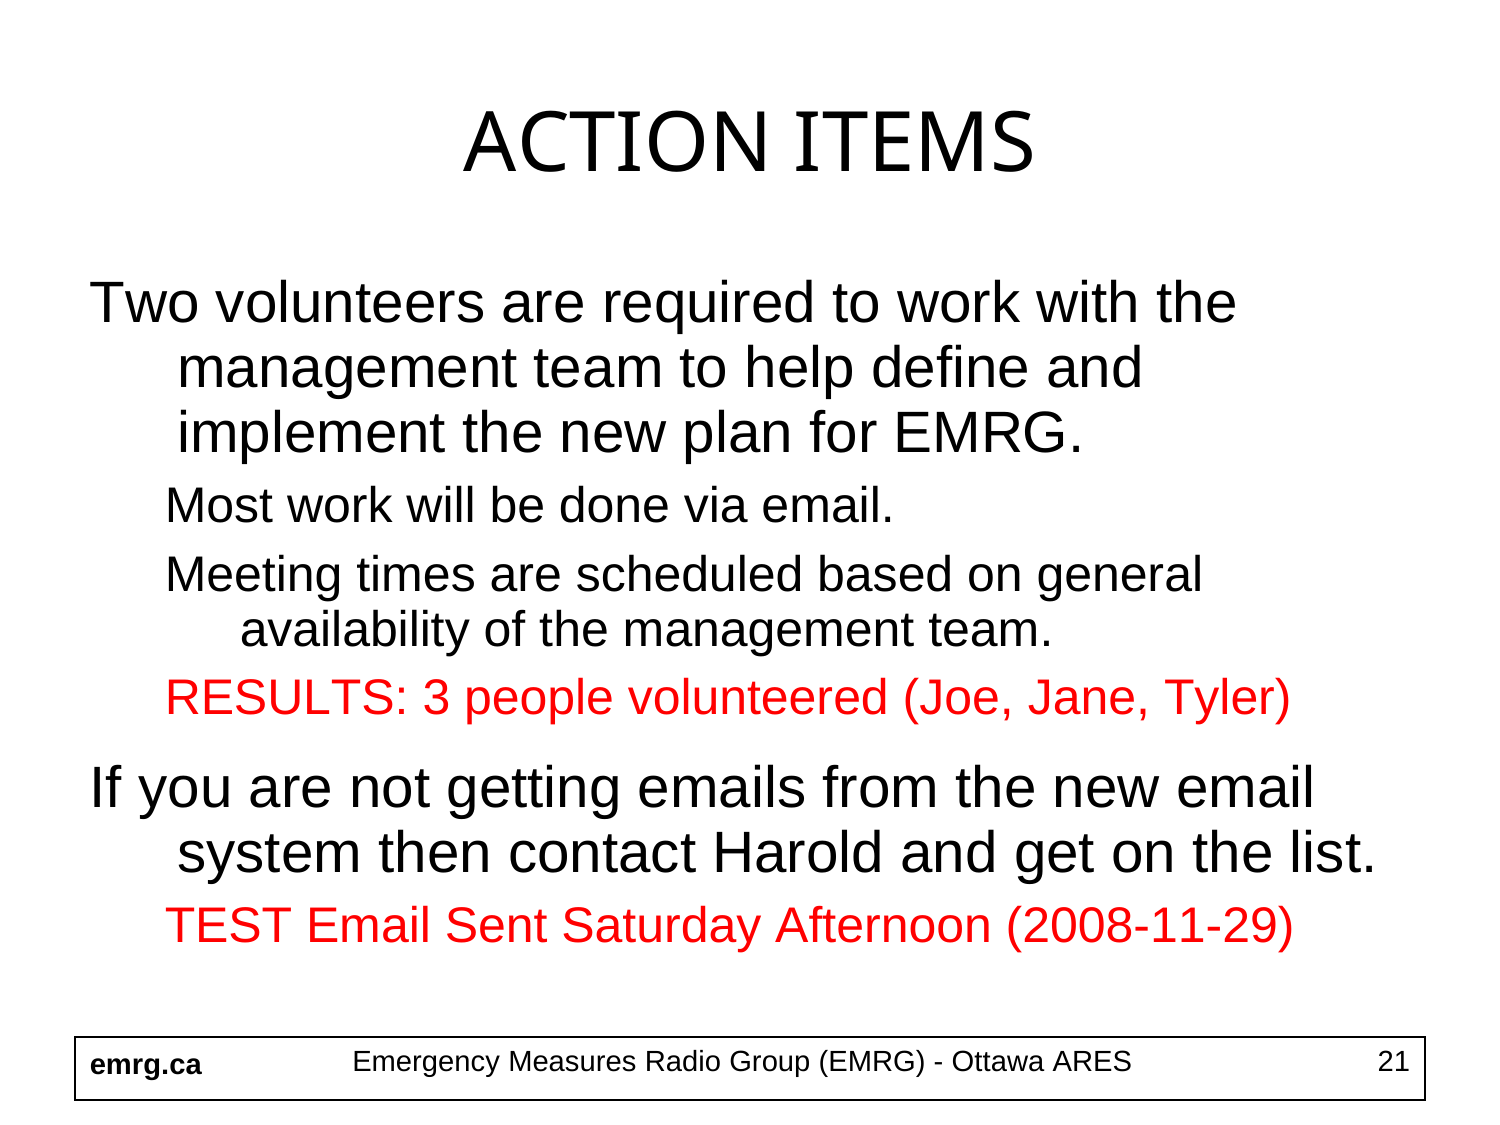

# ACTION ITEMS
Two volunteers are required to work with the management team to help define and implement the new plan for EMRG.
Most work will be done via email.
Meeting times are scheduled based on general availability of the management team.
RESULTS: 3 people volunteered (Joe, Jane, Tyler)
If you are not getting emails from the new email system then contact Harold and get on the list.
TEST Email Sent Saturday Afternoon (2008-11-29)
Emergency Measures Radio Group (EMRG) - Ottawa ARES
21